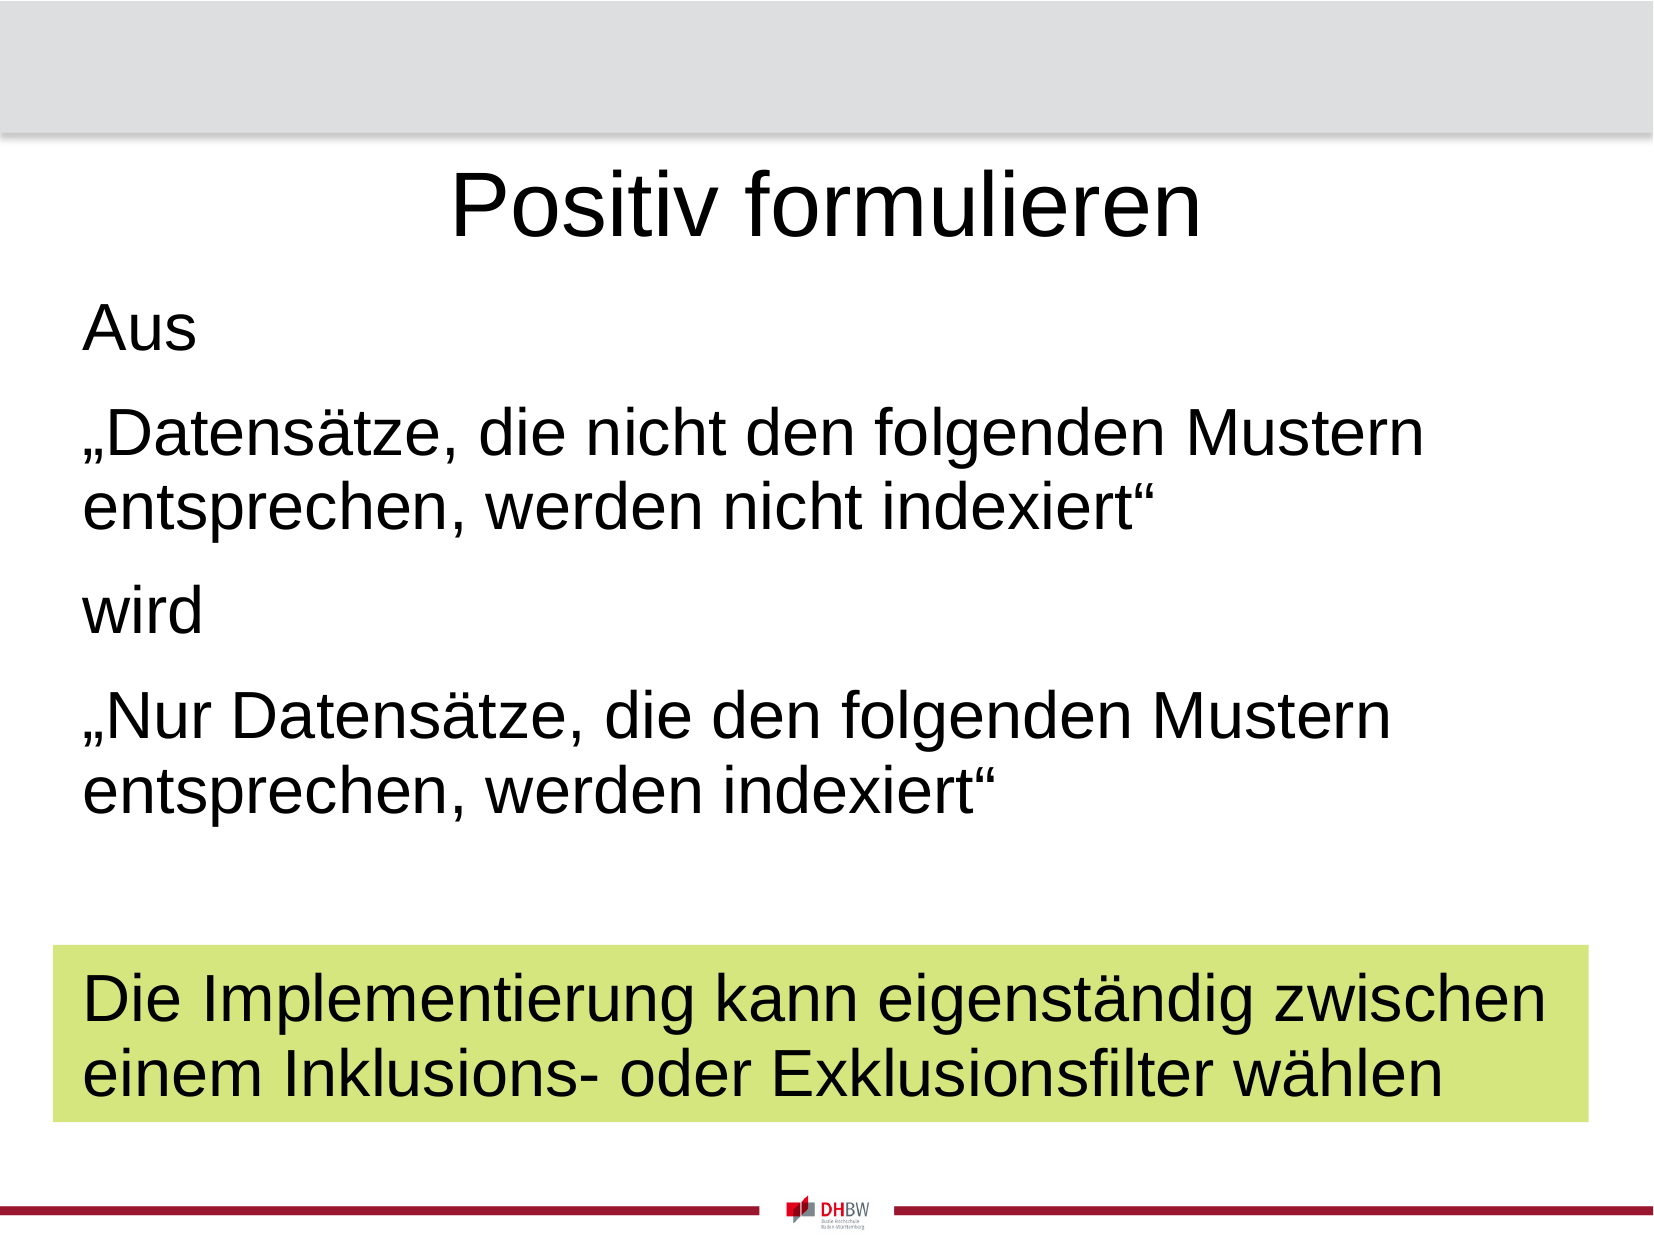

# Positiv formulieren
Aus
„Datensätze, die nicht den folgenden Mustern entsprechen, werden nicht indexiert“
wird
„Nur Datensätze, die den folgenden Mustern entsprechen, werden indexiert“
Die Implementierung kann eigenständig zwischen einem Inklusions- oder Exklusionsfilter wählen